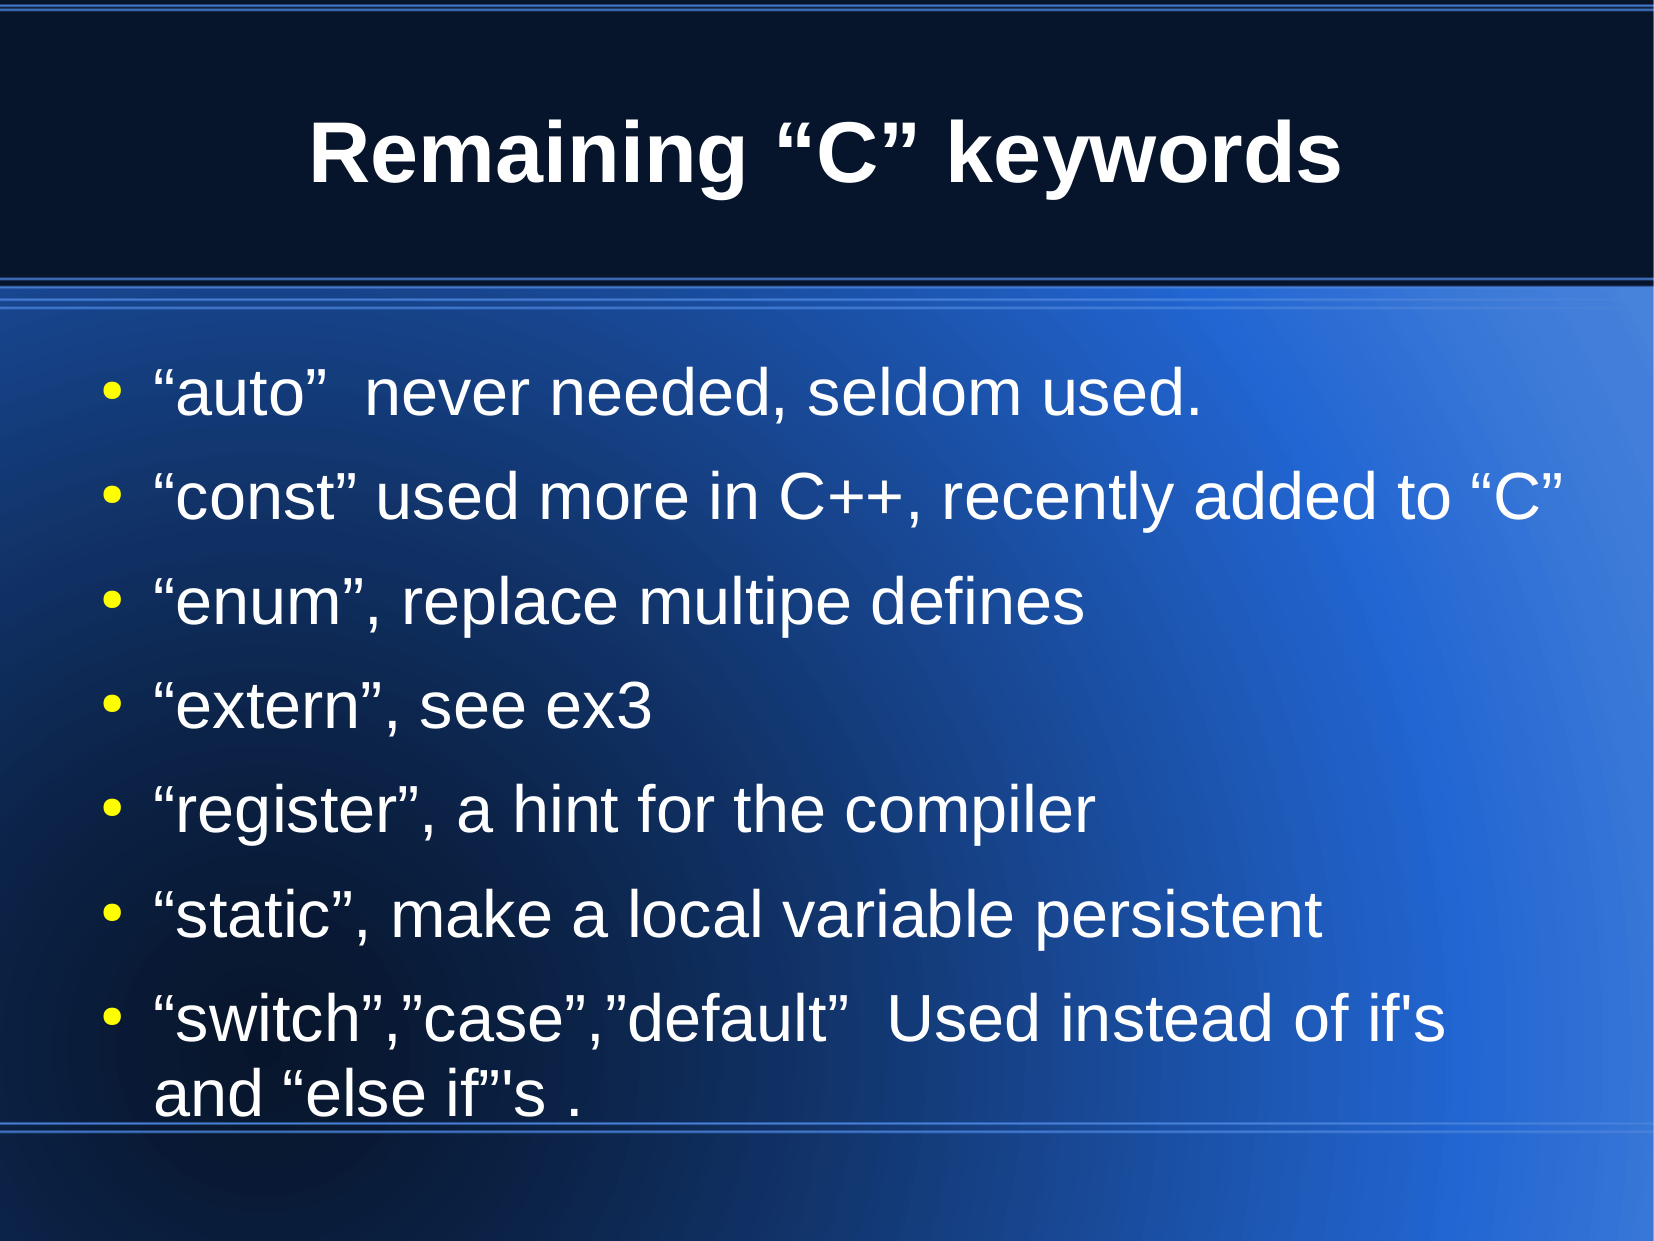

# Remaining “C” keywords
“auto” never needed, seldom used.
“const” used more in C++, recently added to “C”
“enum”, replace multipe defines
“extern”, see ex3
“register”, a hint for the compiler
“static”, make a local variable persistent
“switch”,”case”,”default” Used instead of if's and “else if”'s .